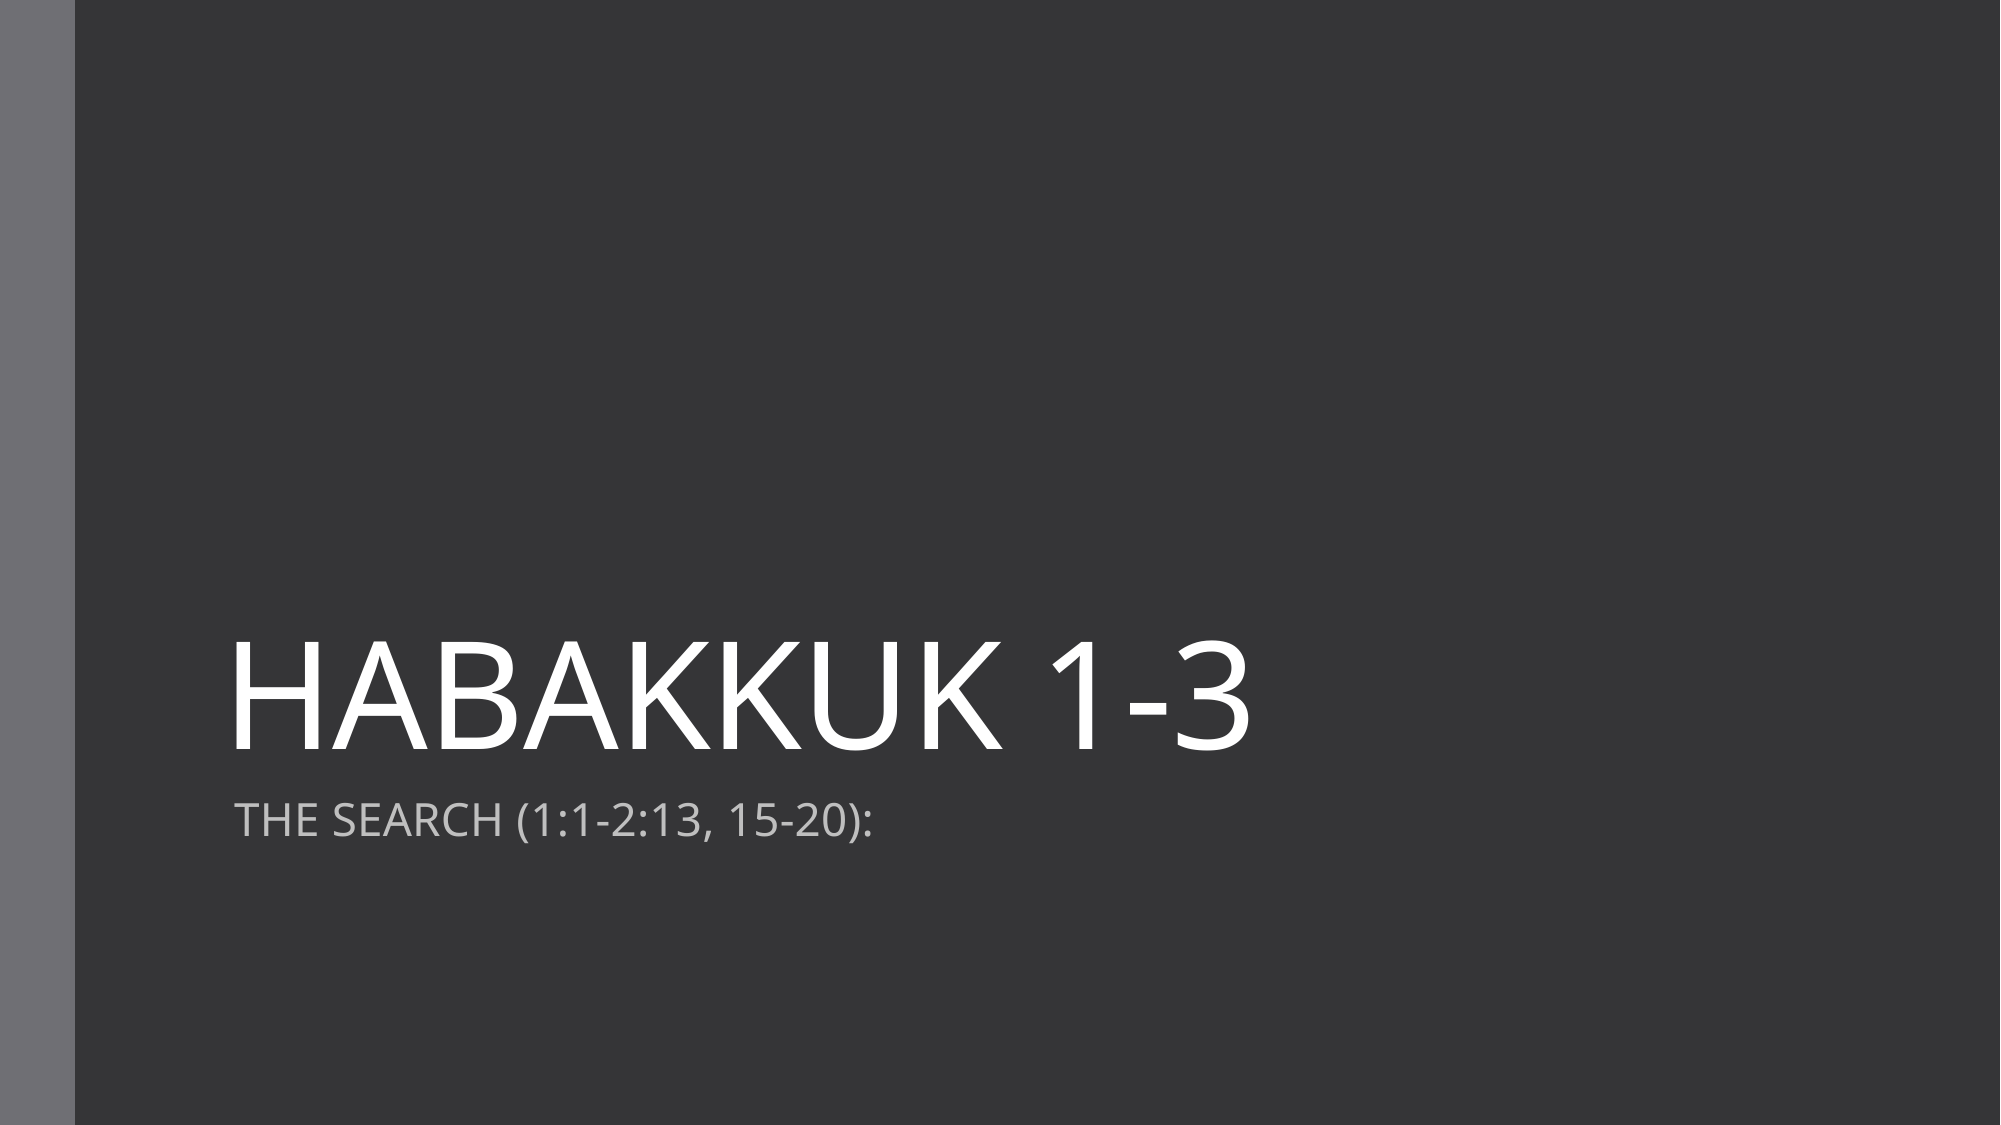

# HABAKKUK 1-3
 THE SEARCH (1:1-2:13, 15-20):